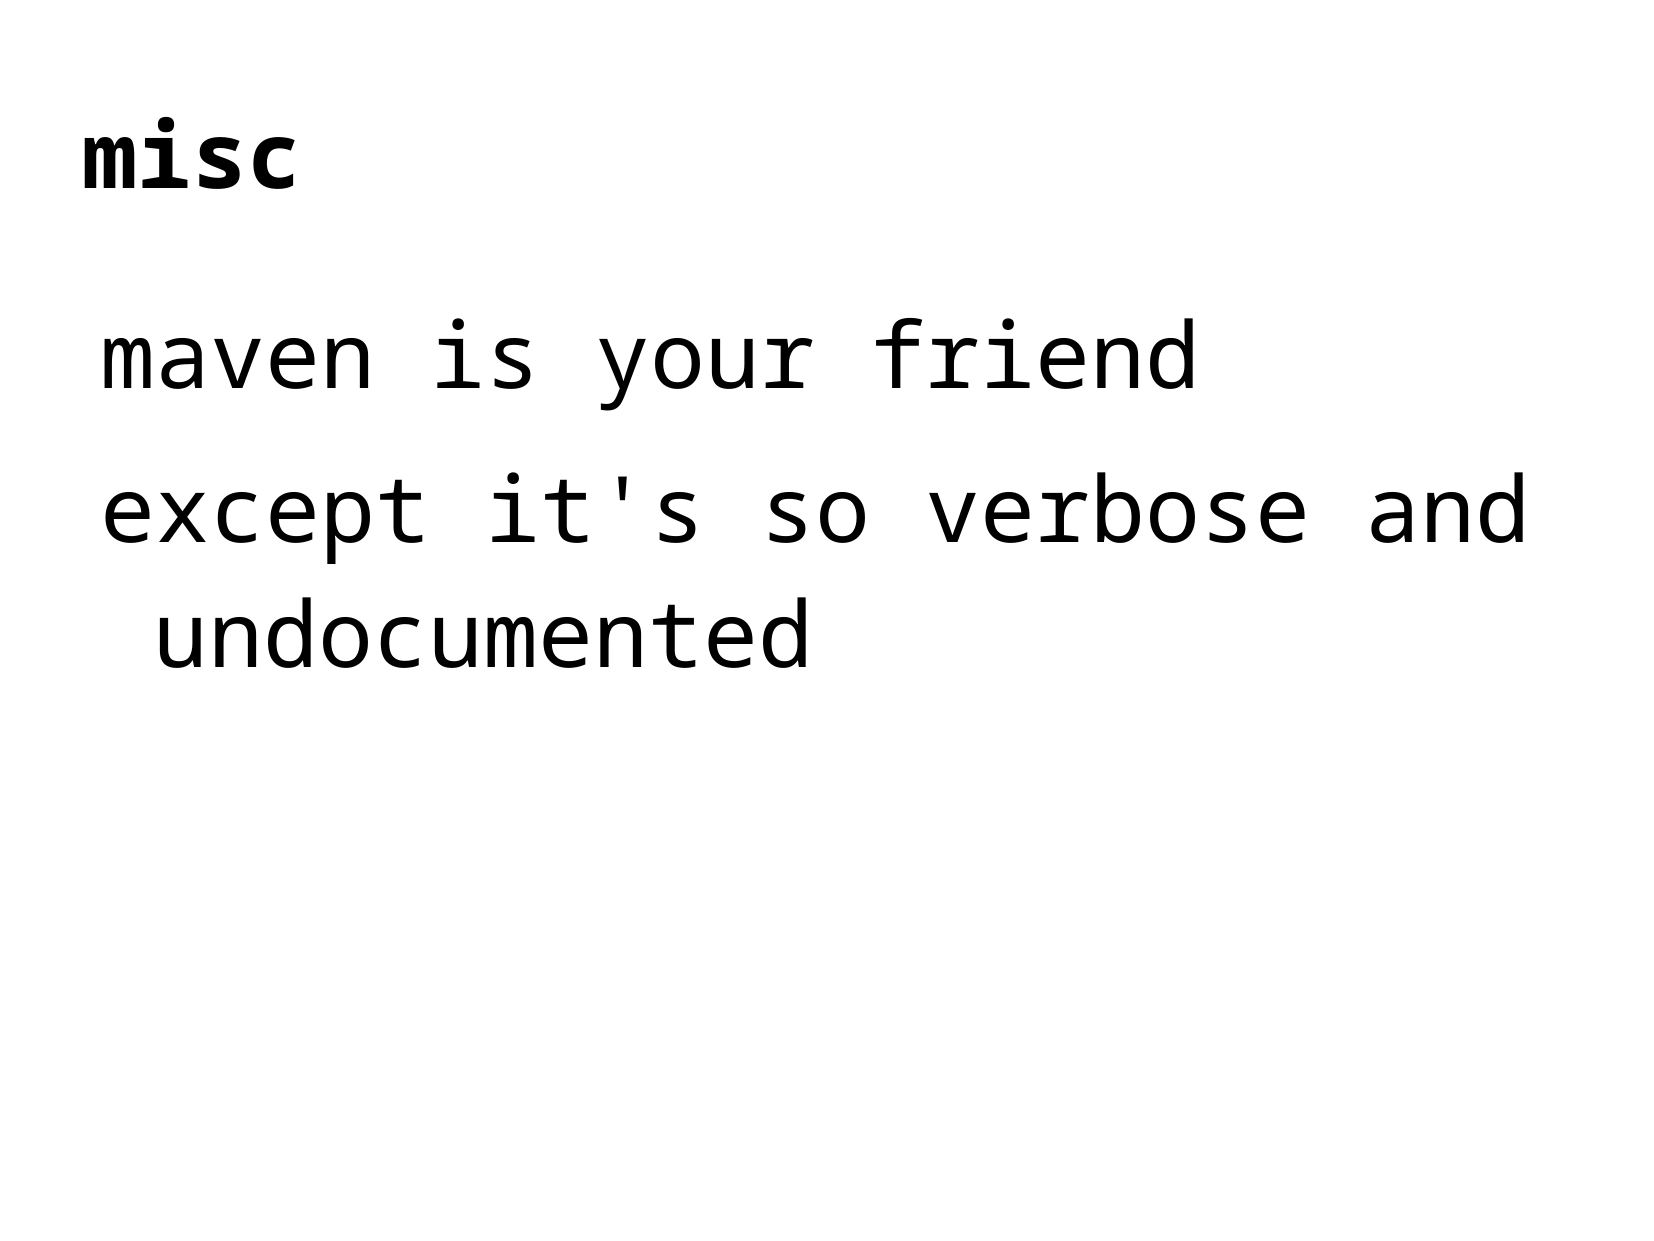

# misc
maven is your friend
except it's so verbose and undocumented